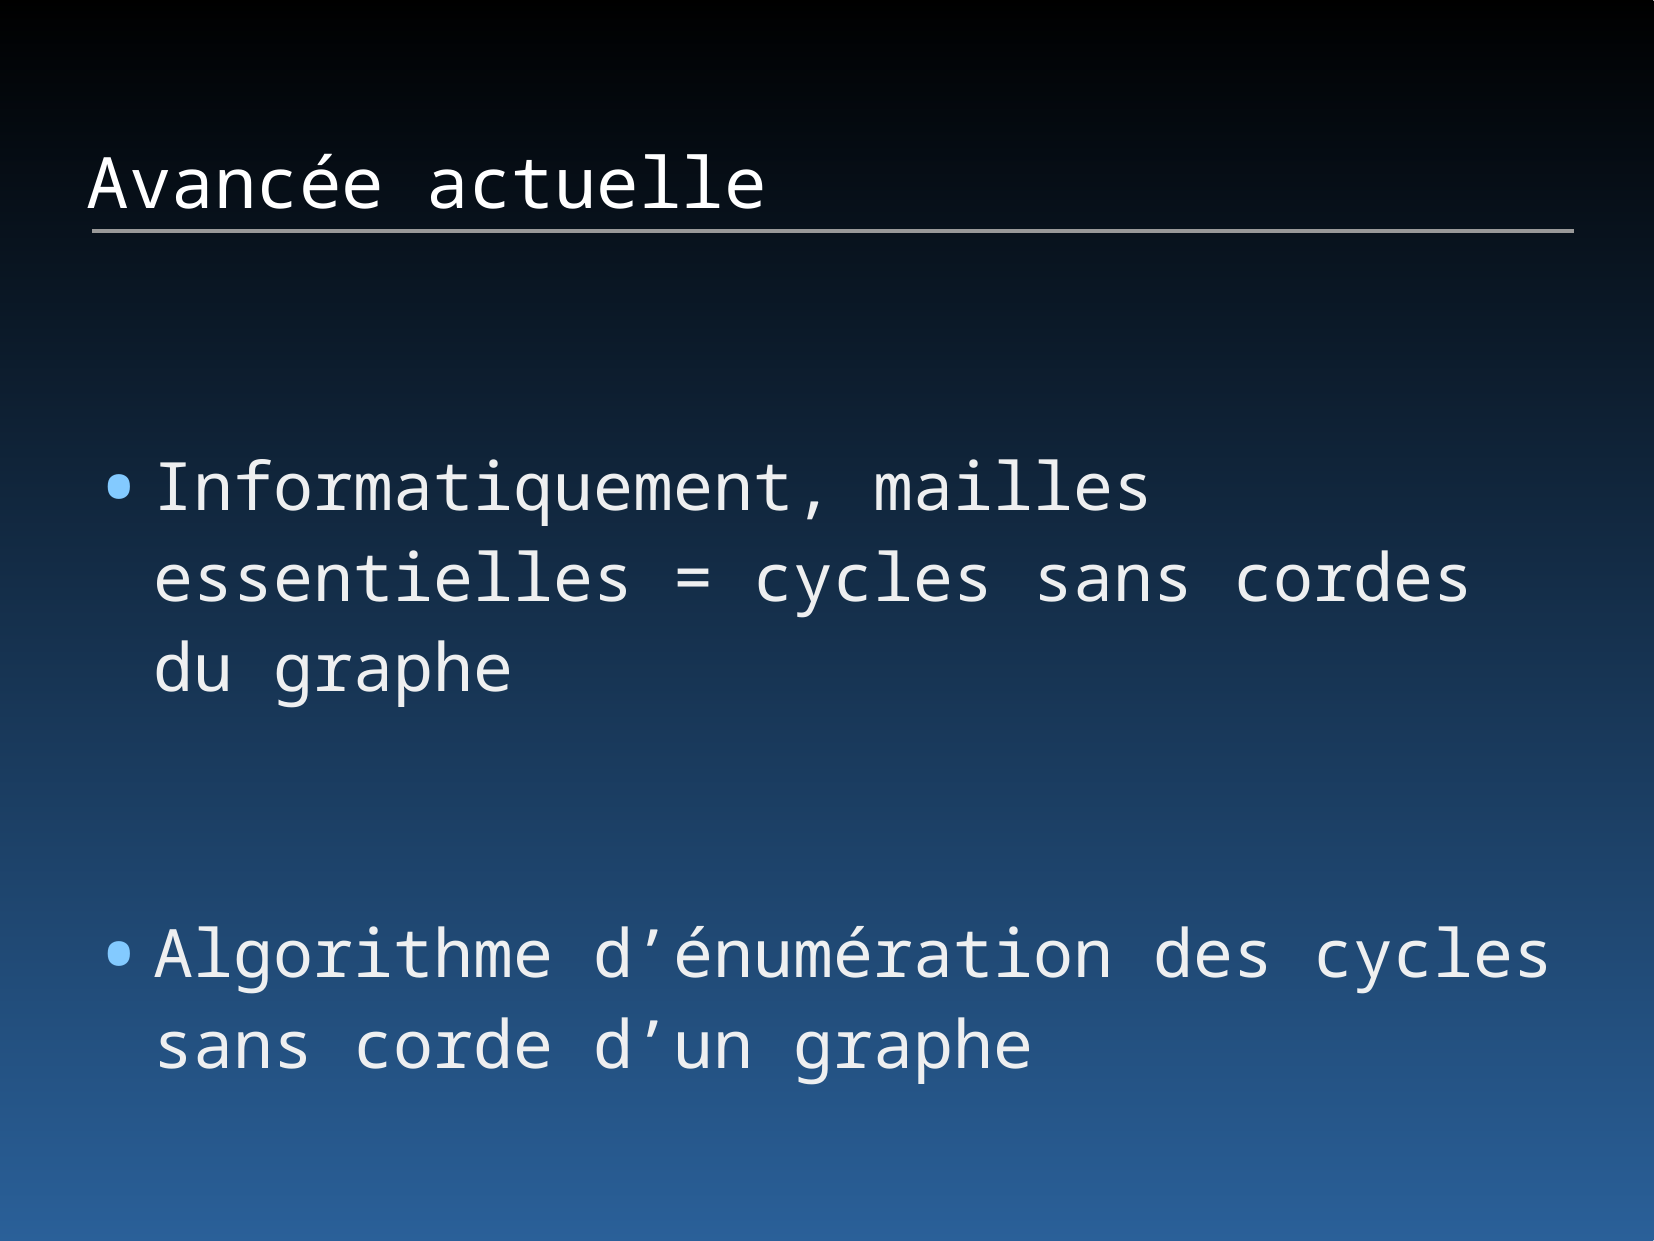

# Avancée actuelle
Informatiquement, mailles essentielles = cycles sans cordes du graphe
Algorithme d’énumération des cycles sans corde d’un graphe